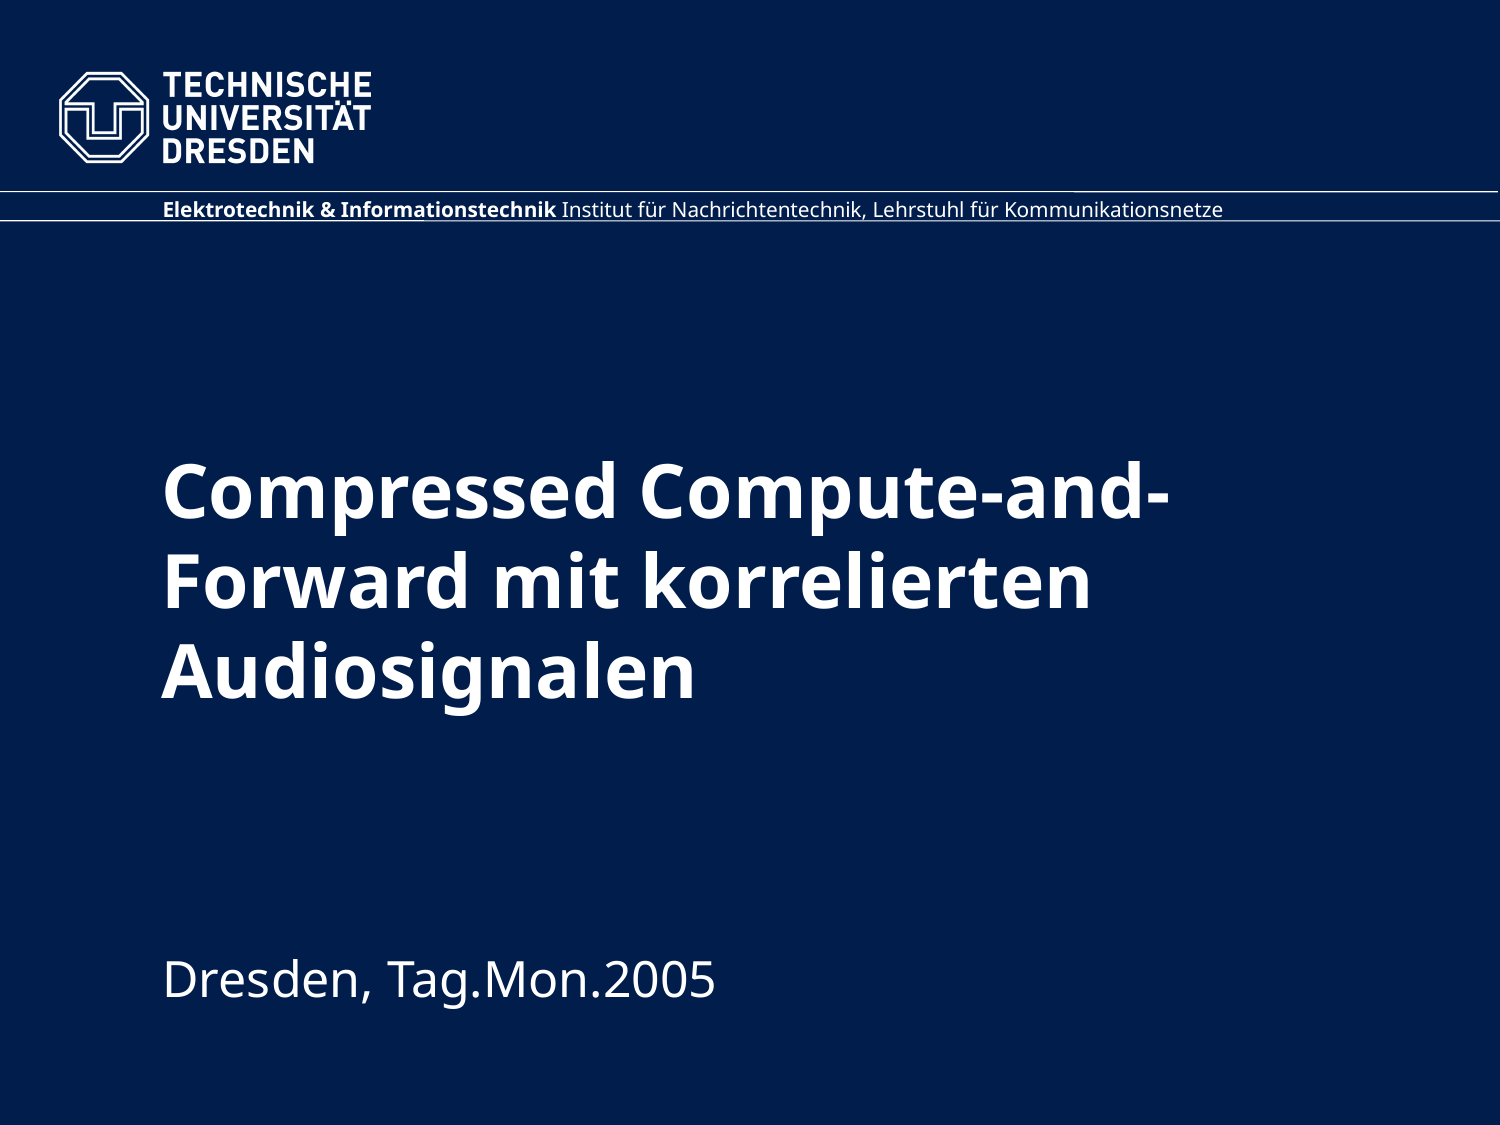

Elektrotechnik & Informationstechnik Institut für Nachrichtentechnik, Lehrstuhl für Kommunikationsnetze
# Compressed Compute-and-Forward mit korrelierten Audiosignalen
Dresden, Tag.Mon.2005